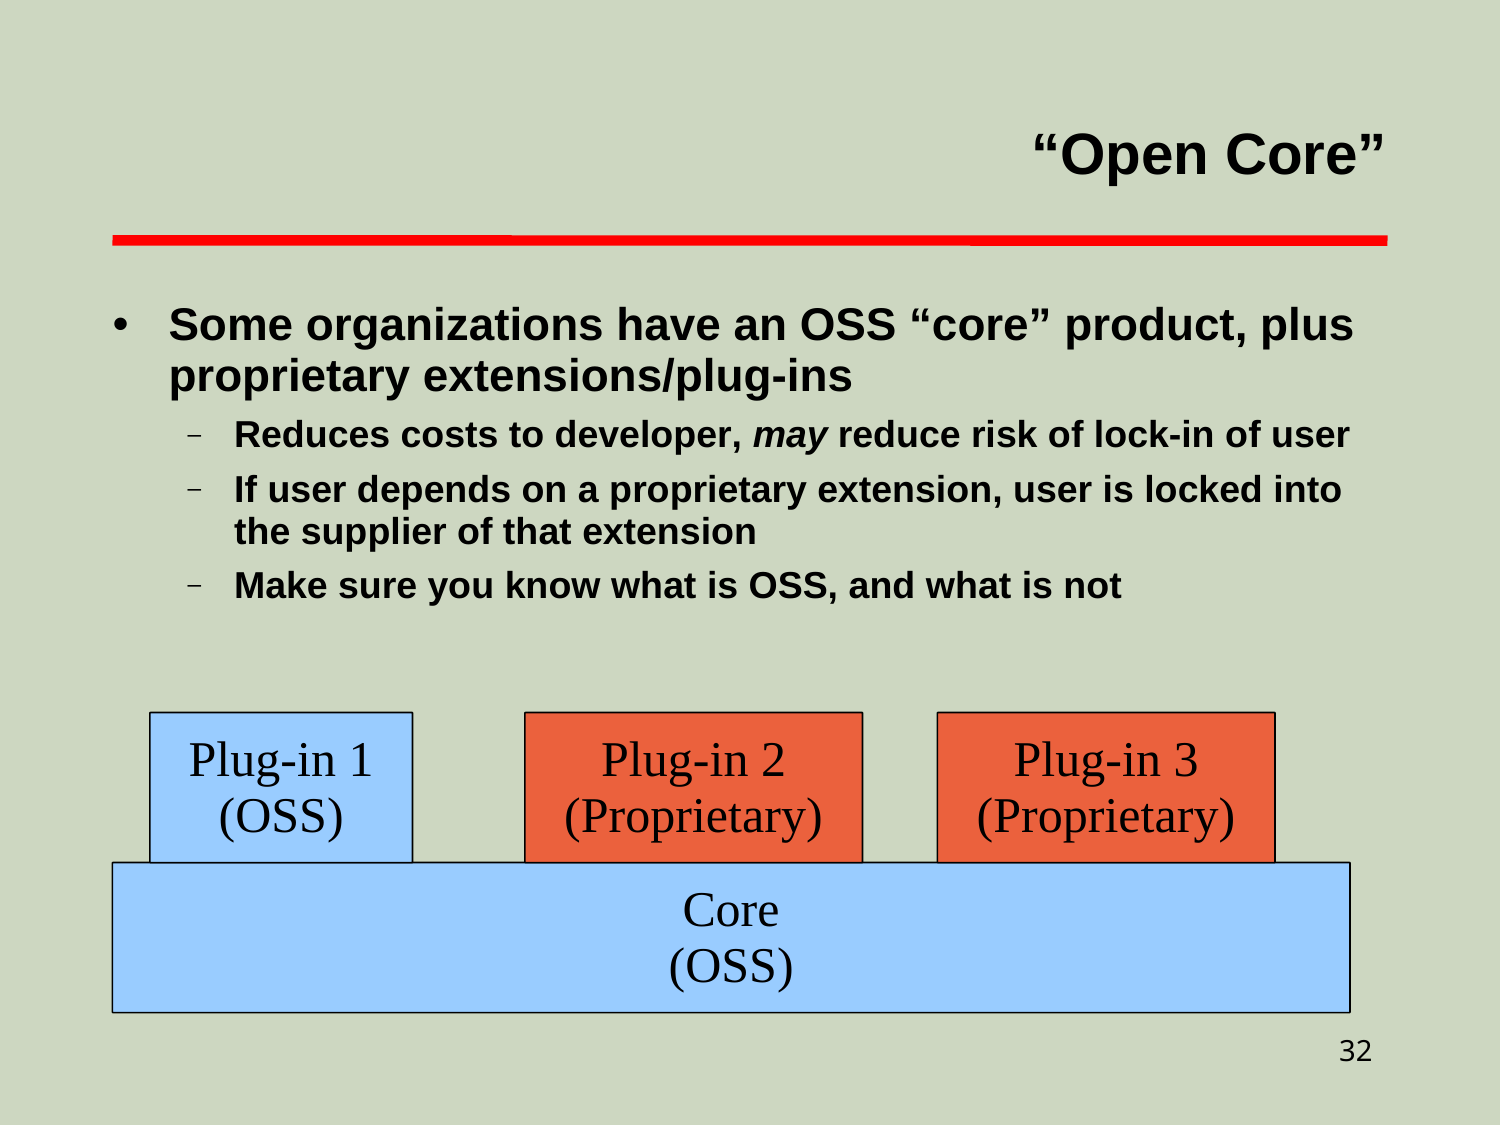

# “Open Core”
Some organizations have an OSS “core” product, plus proprietary extensions/plug-ins
Reduces costs to developer, may reduce risk of lock-in of user
If user depends on a proprietary extension, user is locked into the supplier of that extension
Make sure you know what is OSS, and what is not
Plug-in 1
(OSS)
Plug-in 2
(Proprietary)
Plug-in 3
(Proprietary)
Core
(OSS)